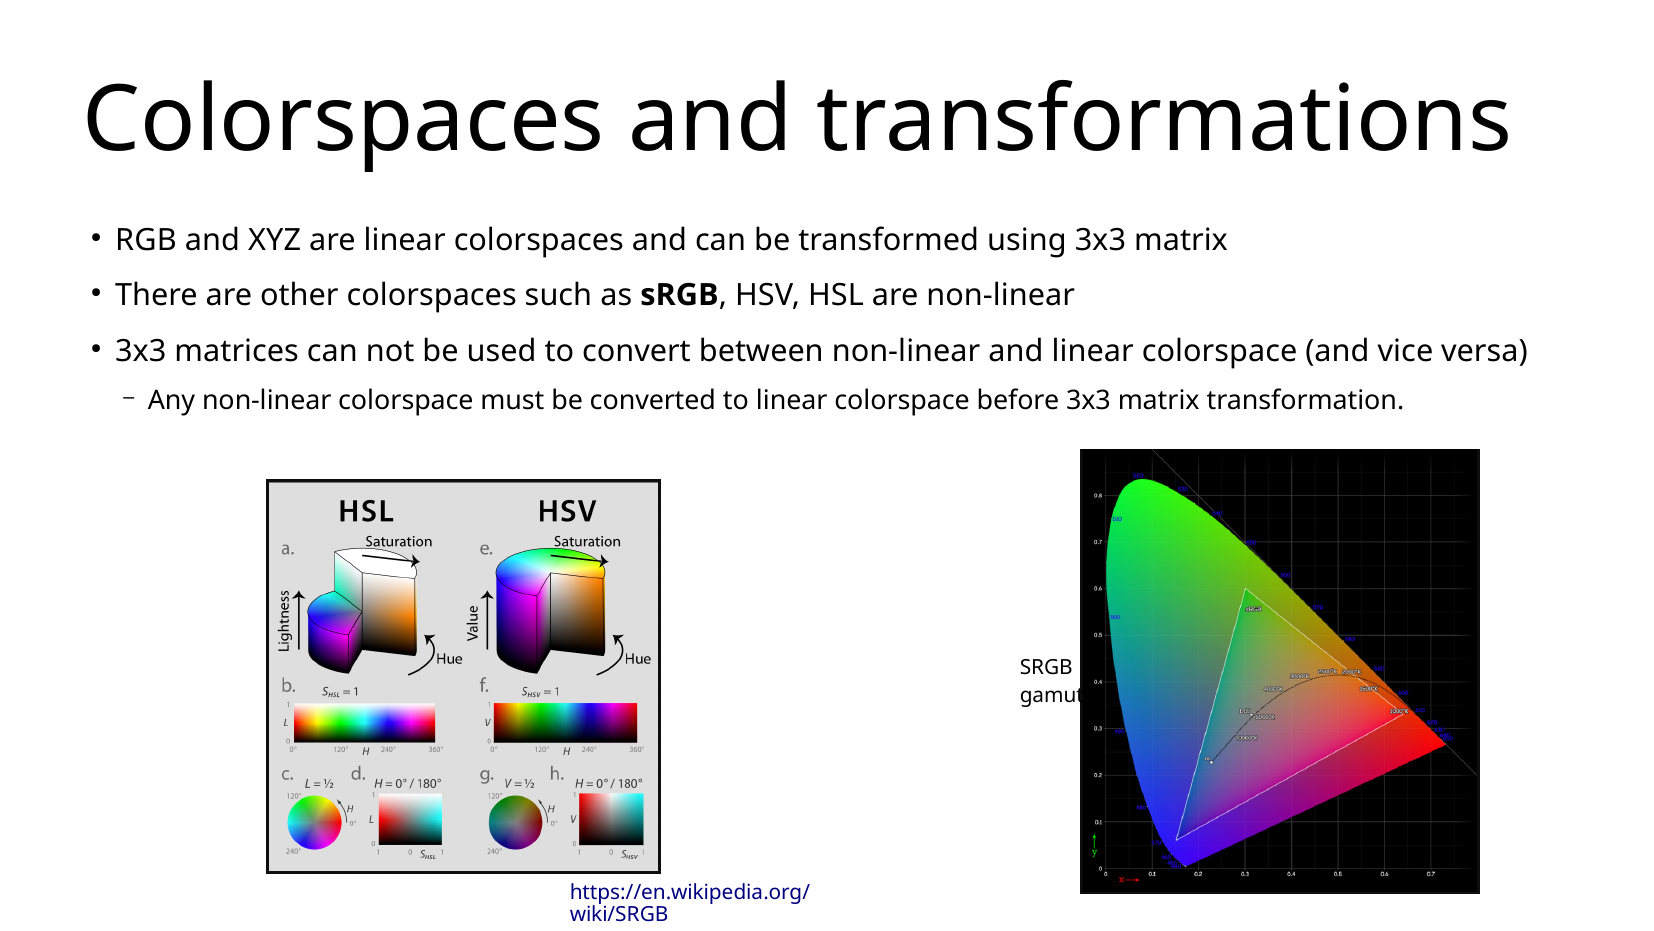

# Colorspaces and transformations
RGB and XYZ are linear colorspaces and can be transformed using 3x3 matrix
There are other colorspaces such as sRGB, HSV, HSL are non-linear
3x3 matrices can not be used to convert between non-linear and linear colorspace (and vice versa)
Any non-linear colorspace must be converted to linear colorspace before 3x3 matrix transformation.
SRGB gamut
https://en.wikipedia.org/wiki/SRGB